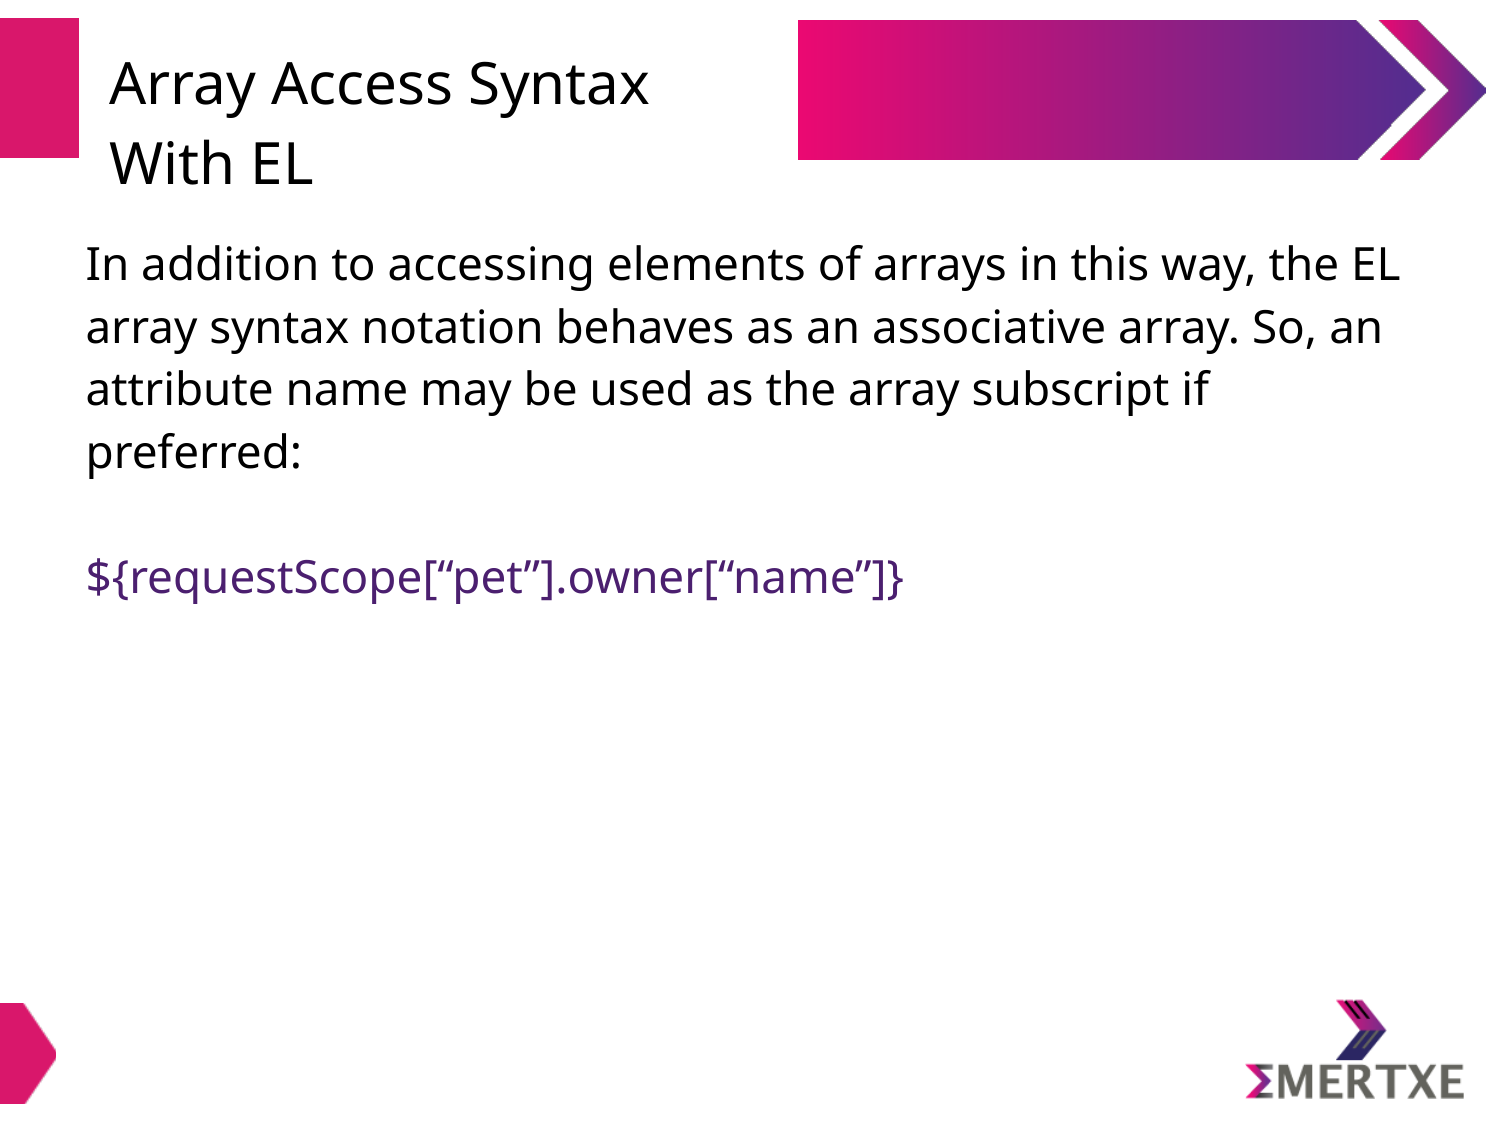

Array Access Syntax With EL
In addition to accessing elements of arrays in this way, the EL array syntax notation behaves as an associative array. So, an attribute name may be used as the array subscript if preferred:
${requestScope[“pet”].owner[“name”]}